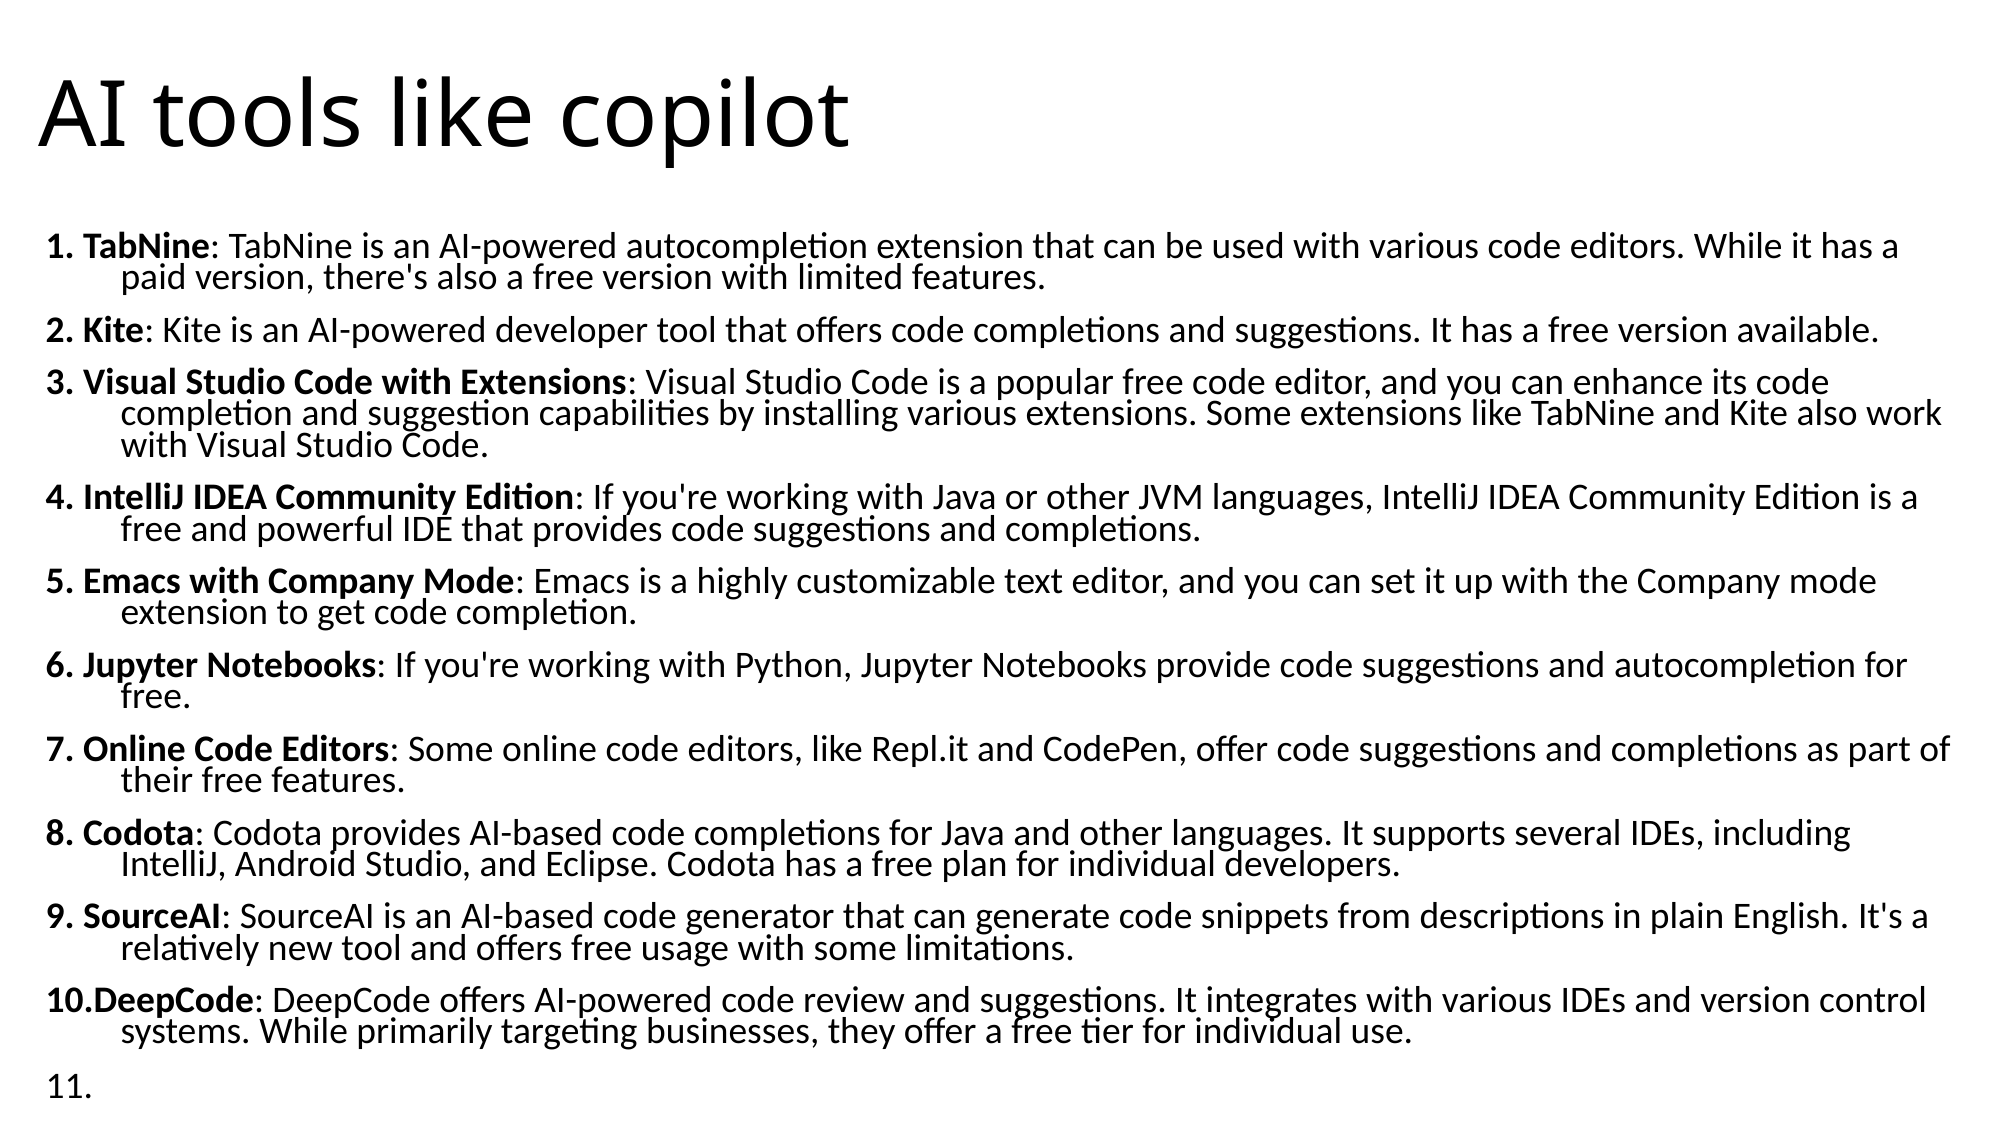

# AI tools like copilot
TabNine: TabNine is an AI-powered autocompletion extension that can be used with various code editors. While it has a paid version, there's also a free version with limited features.
Kite: Kite is an AI-powered developer tool that offers code completions and suggestions. It has a free version available.
Visual Studio Code with Extensions: Visual Studio Code is a popular free code editor, and you can enhance its code completion and suggestion capabilities by installing various extensions. Some extensions like TabNine and Kite also work with Visual Studio Code.
IntelliJ IDEA Community Edition: If you're working with Java or other JVM languages, IntelliJ IDEA Community Edition is a free and powerful IDE that provides code suggestions and completions.
Emacs with Company Mode: Emacs is a highly customizable text editor, and you can set it up with the Company mode extension to get code completion.
Jupyter Notebooks: If you're working with Python, Jupyter Notebooks provide code suggestions and autocompletion for free.
Online Code Editors: Some online code editors, like Repl.it and CodePen, offer code suggestions and completions as part of their free features.
Codota: Codota provides AI-based code completions for Java and other languages. It supports several IDEs, including IntelliJ, Android Studio, and Eclipse. Codota has a free plan for individual developers.
SourceAI: SourceAI is an AI-based code generator that can generate code snippets from descriptions in plain English. It's a relatively new tool and offers free usage with some limitations.
DeepCode: DeepCode offers AI-powered code review and suggestions. It integrates with various IDEs and version control systems. While primarily targeting businesses, they offer a free tier for individual use.